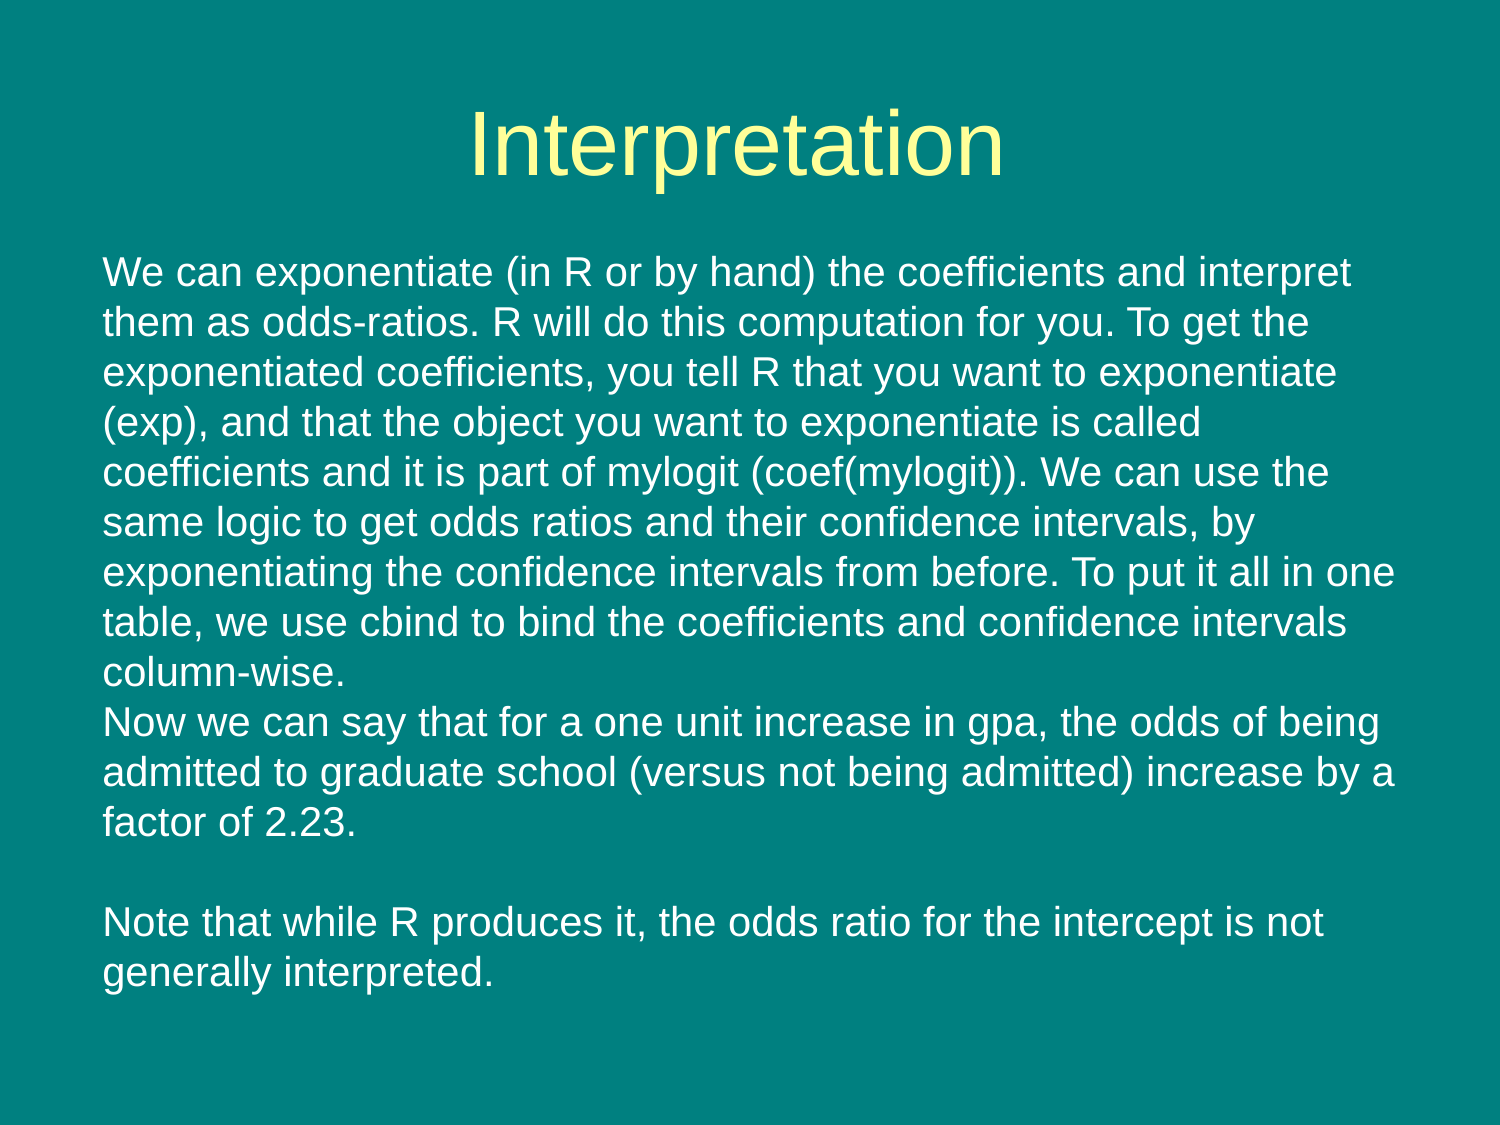

# Interpretation
We can exponentiate (in R or by hand) the coefficients and interpret them as odds-ratios. R will do this computation for you. To get the exponentiated coefficients, you tell R that you want to exponentiate (exp), and that the object you want to exponentiate is called coefficients and it is part of mylogit (coef(mylogit)). We can use the same logic to get odds ratios and their confidence intervals, by exponentiating the confidence intervals from before. To put it all in one table, we use cbind to bind the coefficients and confidence intervals column-wise.
Now we can say that for a one unit increase in gpa, the odds of being admitted to graduate school (versus not being admitted) increase by a factor of 2.23.
Note that while R produces it, the odds ratio for the intercept is not generally interpreted.